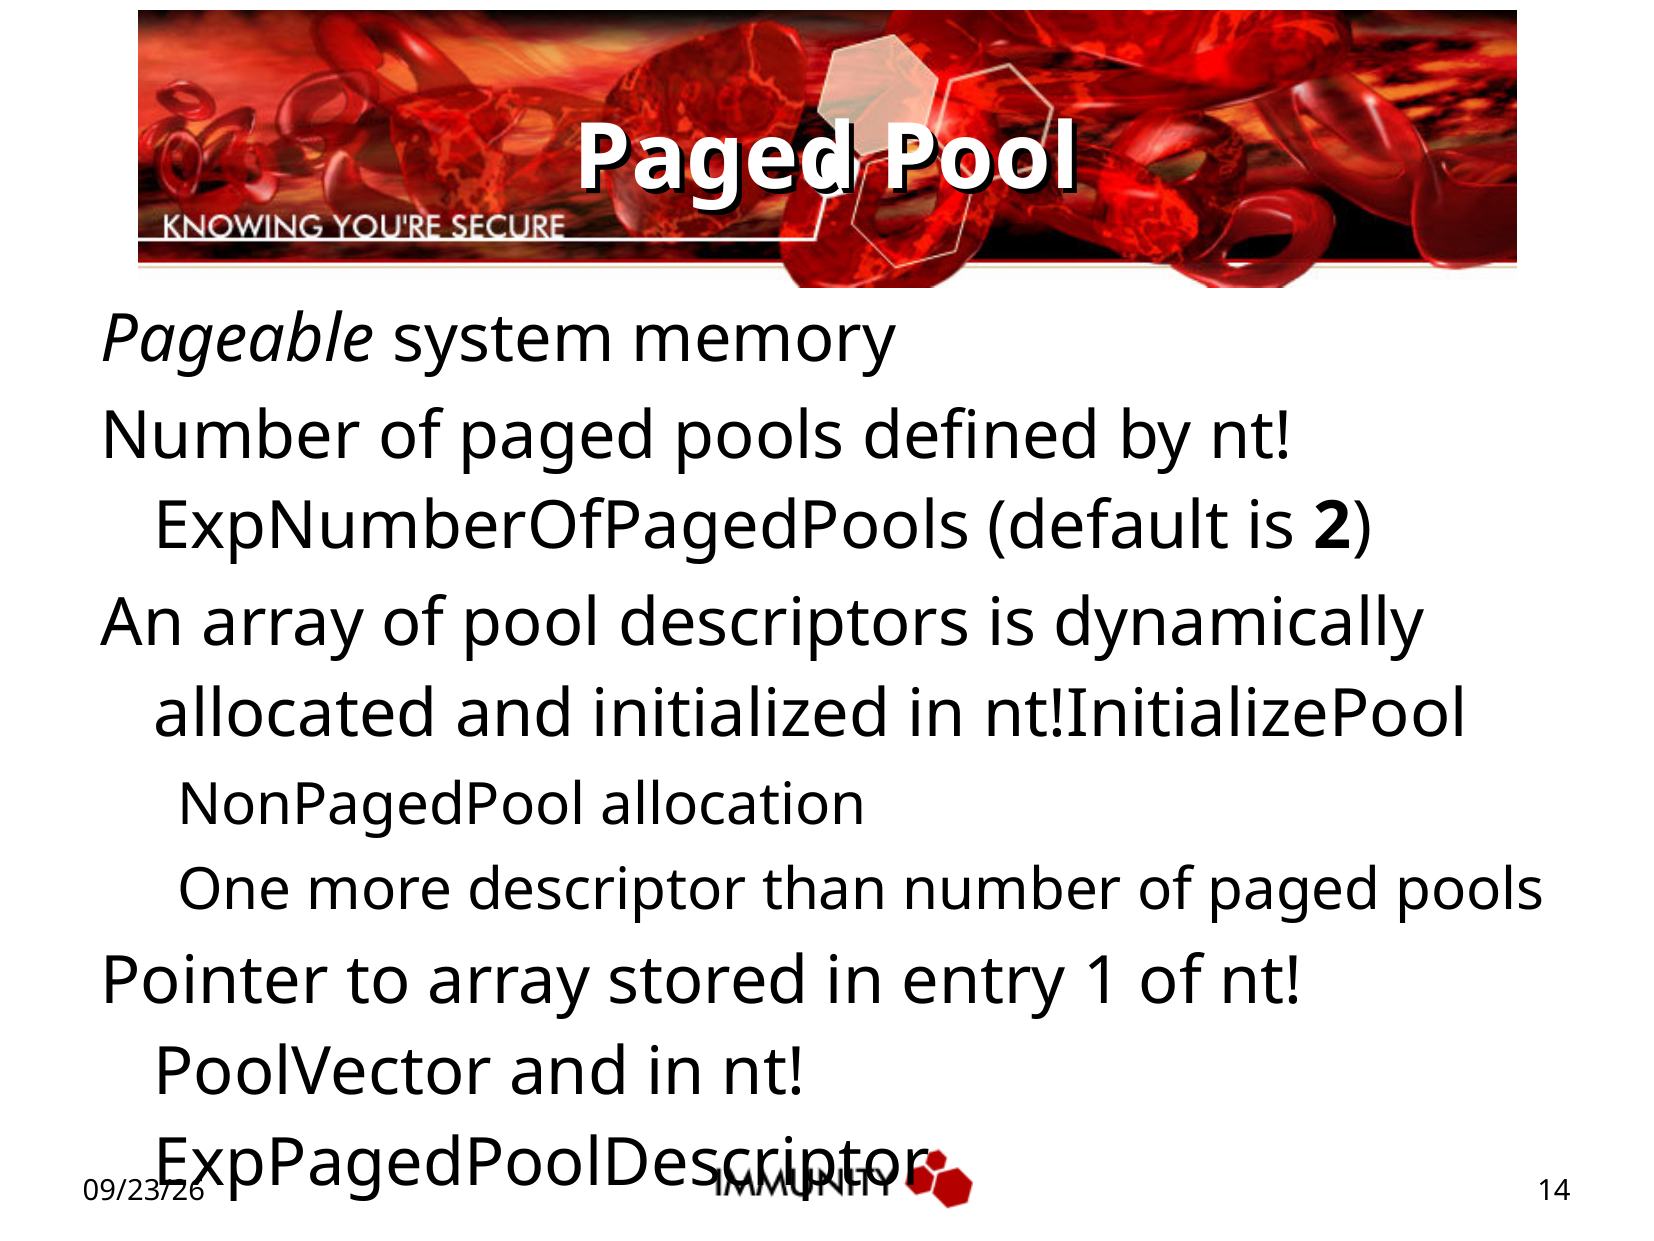

# Paged Pool
Pageable system memory
Number of paged pools defined by nt!ExpNumberOfPagedPools (default is 2)
An array of pool descriptors is dynamically allocated and initialized in nt!InitializePool
NonPagedPool allocation
One more descriptor than number of paged pools
Pointer to array stored in entry 1 of nt!PoolVector and in nt!ExpPagedPoolDescriptor
14